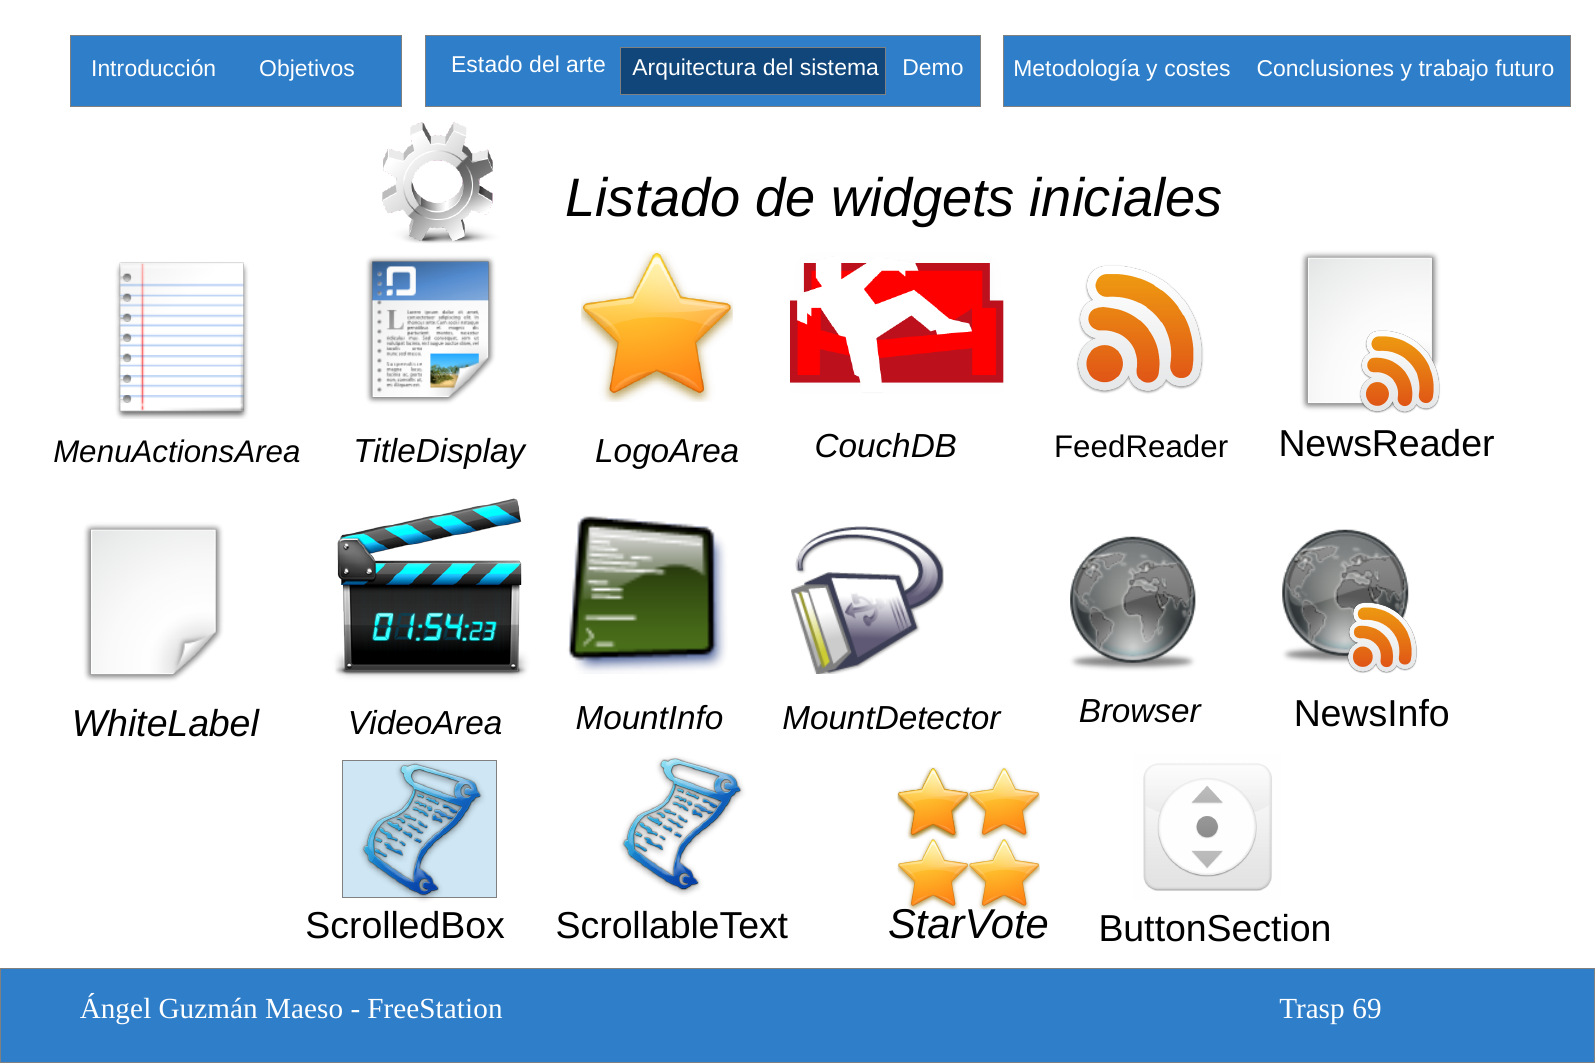

Metodología y costes
Conclusiones y trabajo futuro
Introducción
# Objetivos
Estado del arte
Estado del arte
Arquitectura del sistema
Arquitectura del sistema
Demo
Demo
Listado de widgets iniciales
CouchDB
MenuActionsArea
TitleDisplay
LogoArea
NewsReader
FeedReader
Browser
MountInfo
MountDetector
VideoArea
NewsInfo
WhiteLabel
StarVote
ScrolledBox
ScrollableText
ButtonSection
69